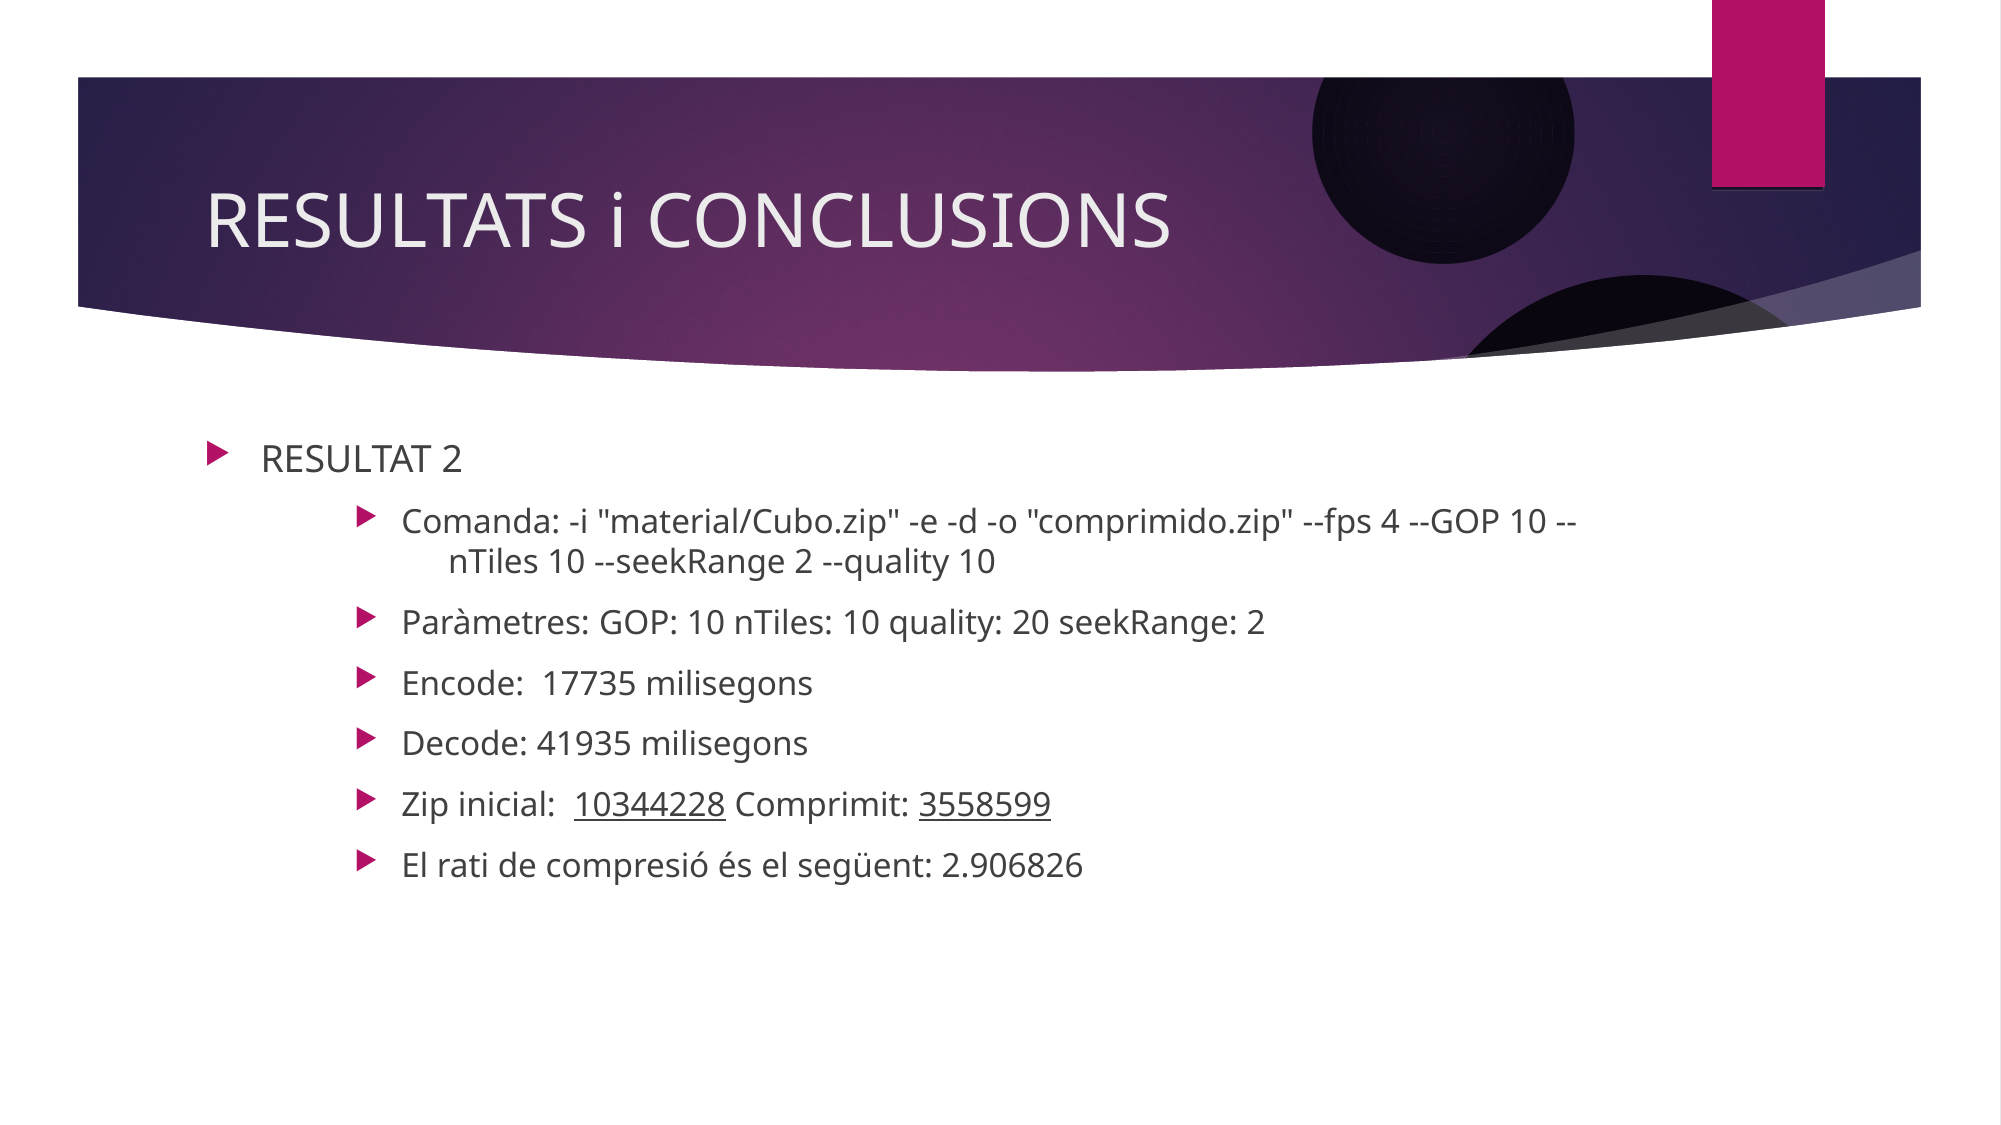

# RESULTATS i CONCLUSIONS
RESULTAT 2
Comanda: -i "material/Cubo.zip" -e -d -o "comprimido.zip" --fps 4 --GOP 10 --nTiles 10 --seekRange 2 --quality 10
Paràmetres: GOP: 10 nTiles: 10 quality: 20 seekRange: 2
Encode: 17735 milisegons
Decode: 41935 milisegons
Zip inicial: 10344228 Comprimit: 3558599
El rati de compresió és el següent: 2.906826